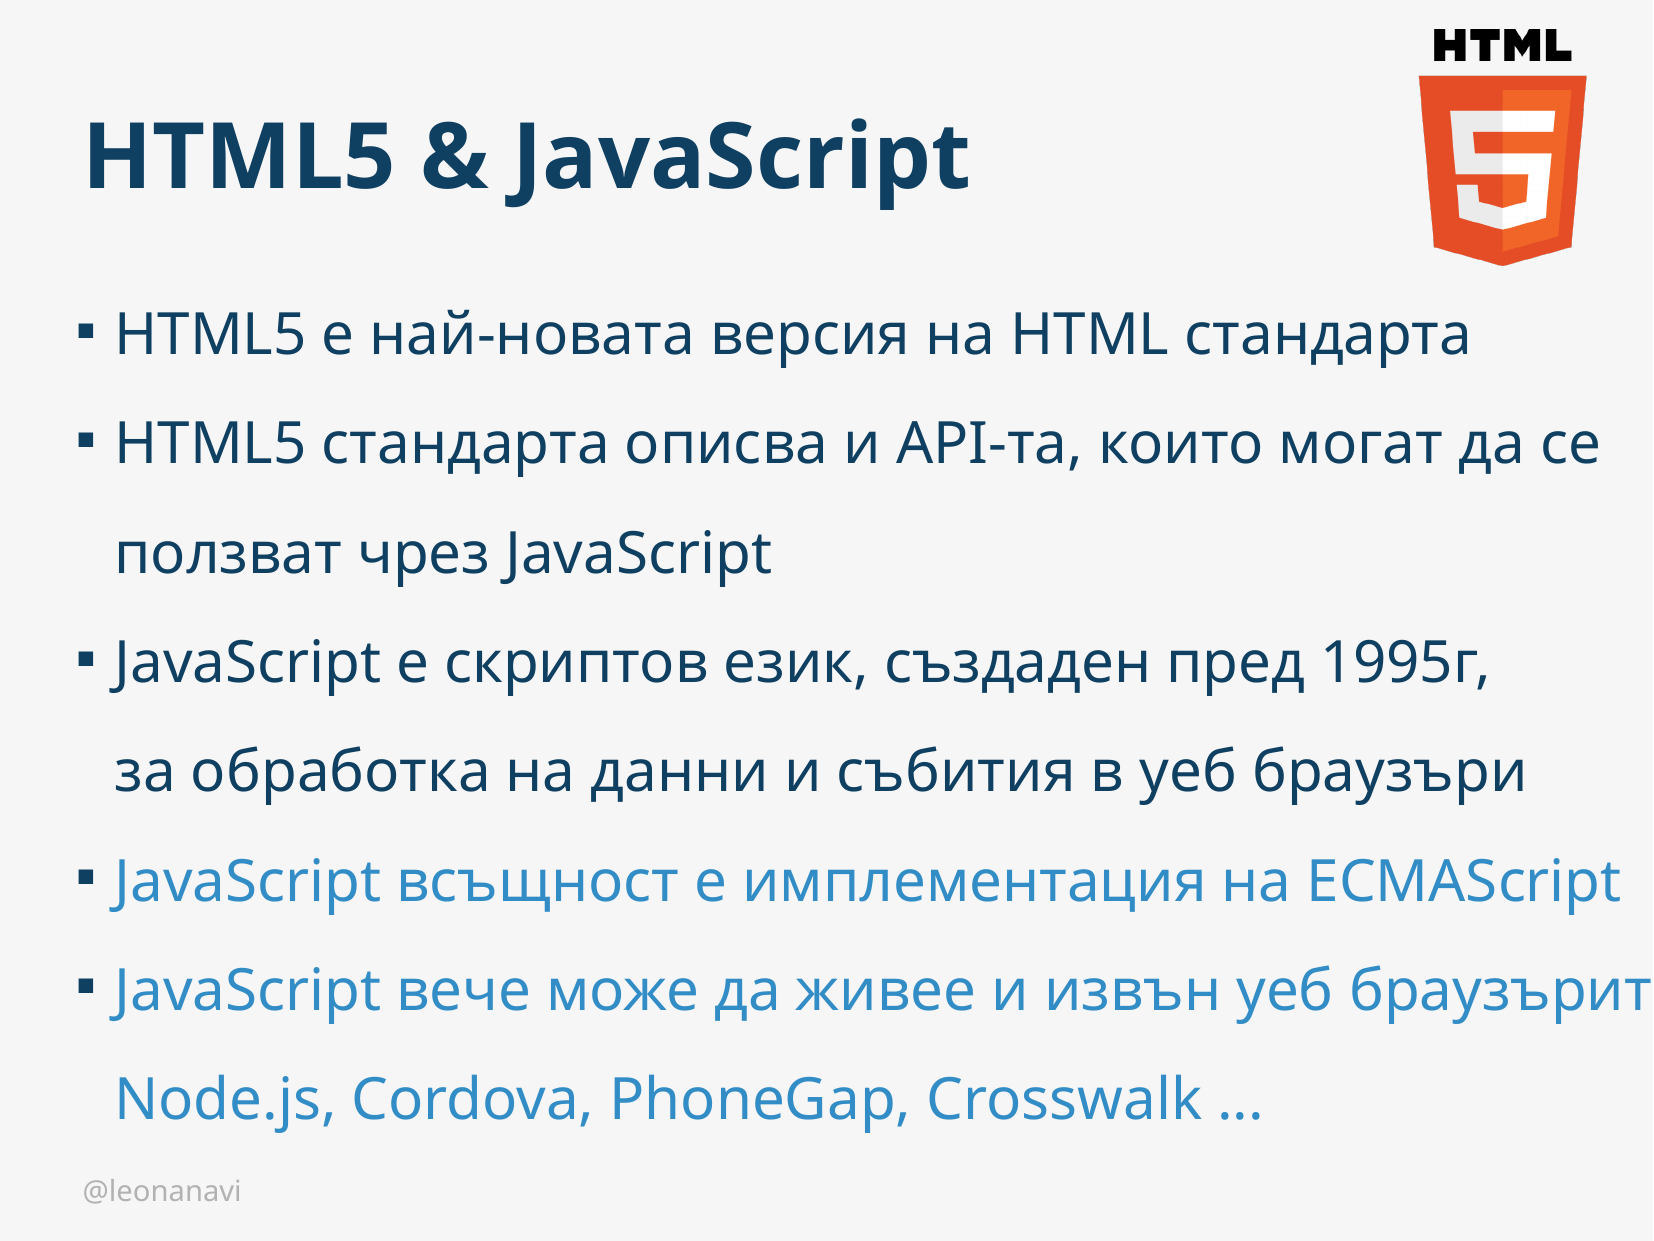

# HTML5 & JavaScript
HTML5 е най-новата версия на HTML стандарта
HTML5 стандарта описва и API-та, които могат да се
ползват чрез JavaScript
JavaScript е скриптов език, създаден пред 1995г,
за обработка на данни и събития в уеб браузъри
JavaScript всъщност е имплементация на ECMAScript
JavaScript вече може да живее и извън уеб браузърите:
Node.js, Cordova, PhoneGap, Crosswalk ...